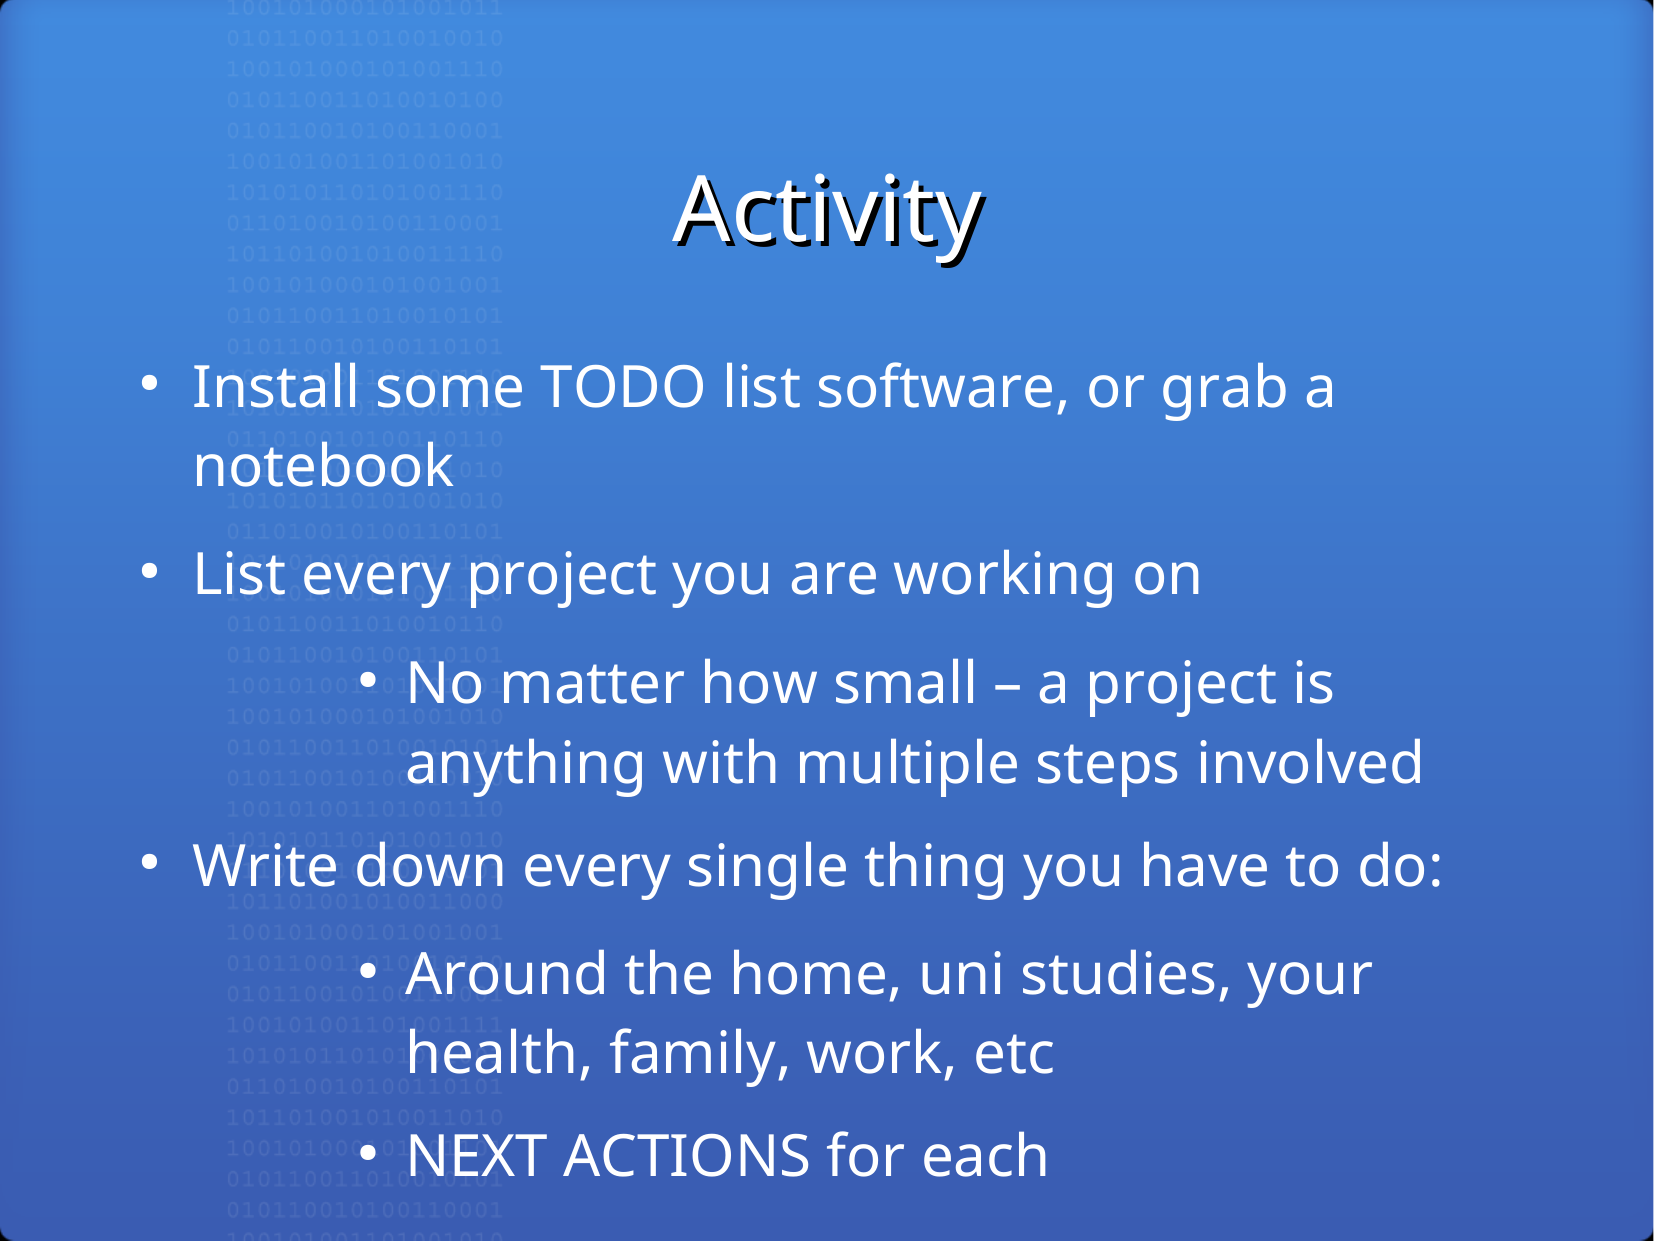

# Activity
Install some TODO list software, or grab a notebook
List every project you are working on
No matter how small – a project is anything with multiple steps involved
Write down every single thing you have to do:
Around the home, uni studies, your health, family, work, etc
NEXT ACTIONS for each